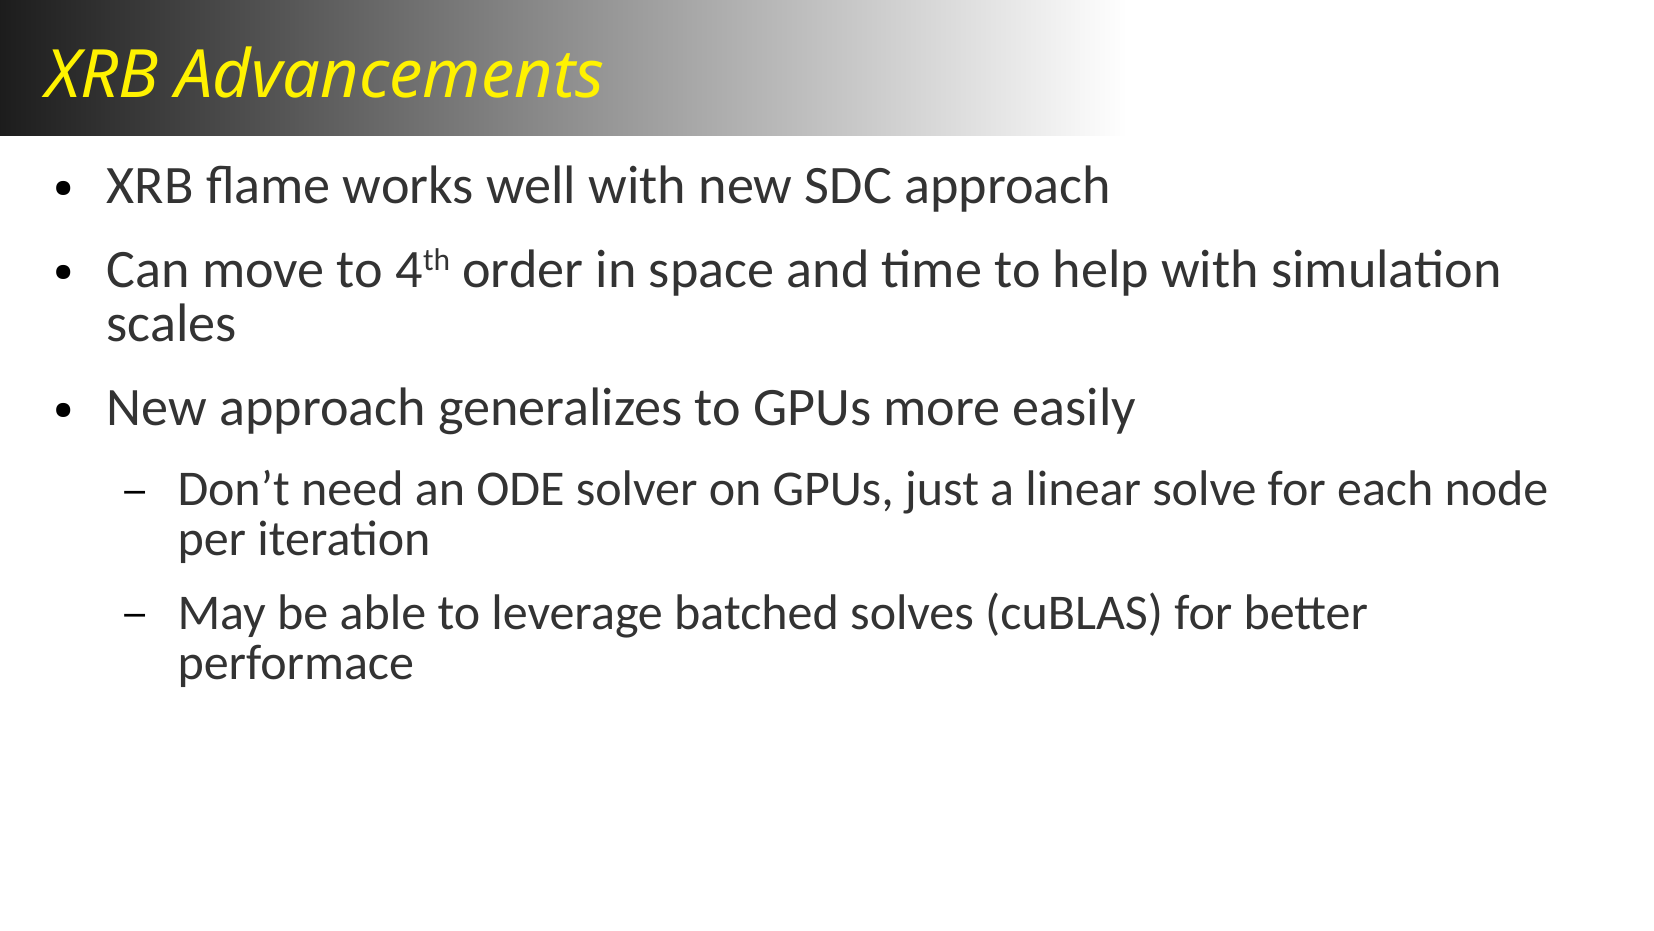

# XRB Advancements
XRB flame works well with new SDC approach
Can move to 4th order in space and time to help with simulation scales
New approach generalizes to GPUs more easily
Don’t need an ODE solver on GPUs, just a linear solve for each node per iteration
May be able to leverage batched solves (cuBLAS) for better performace